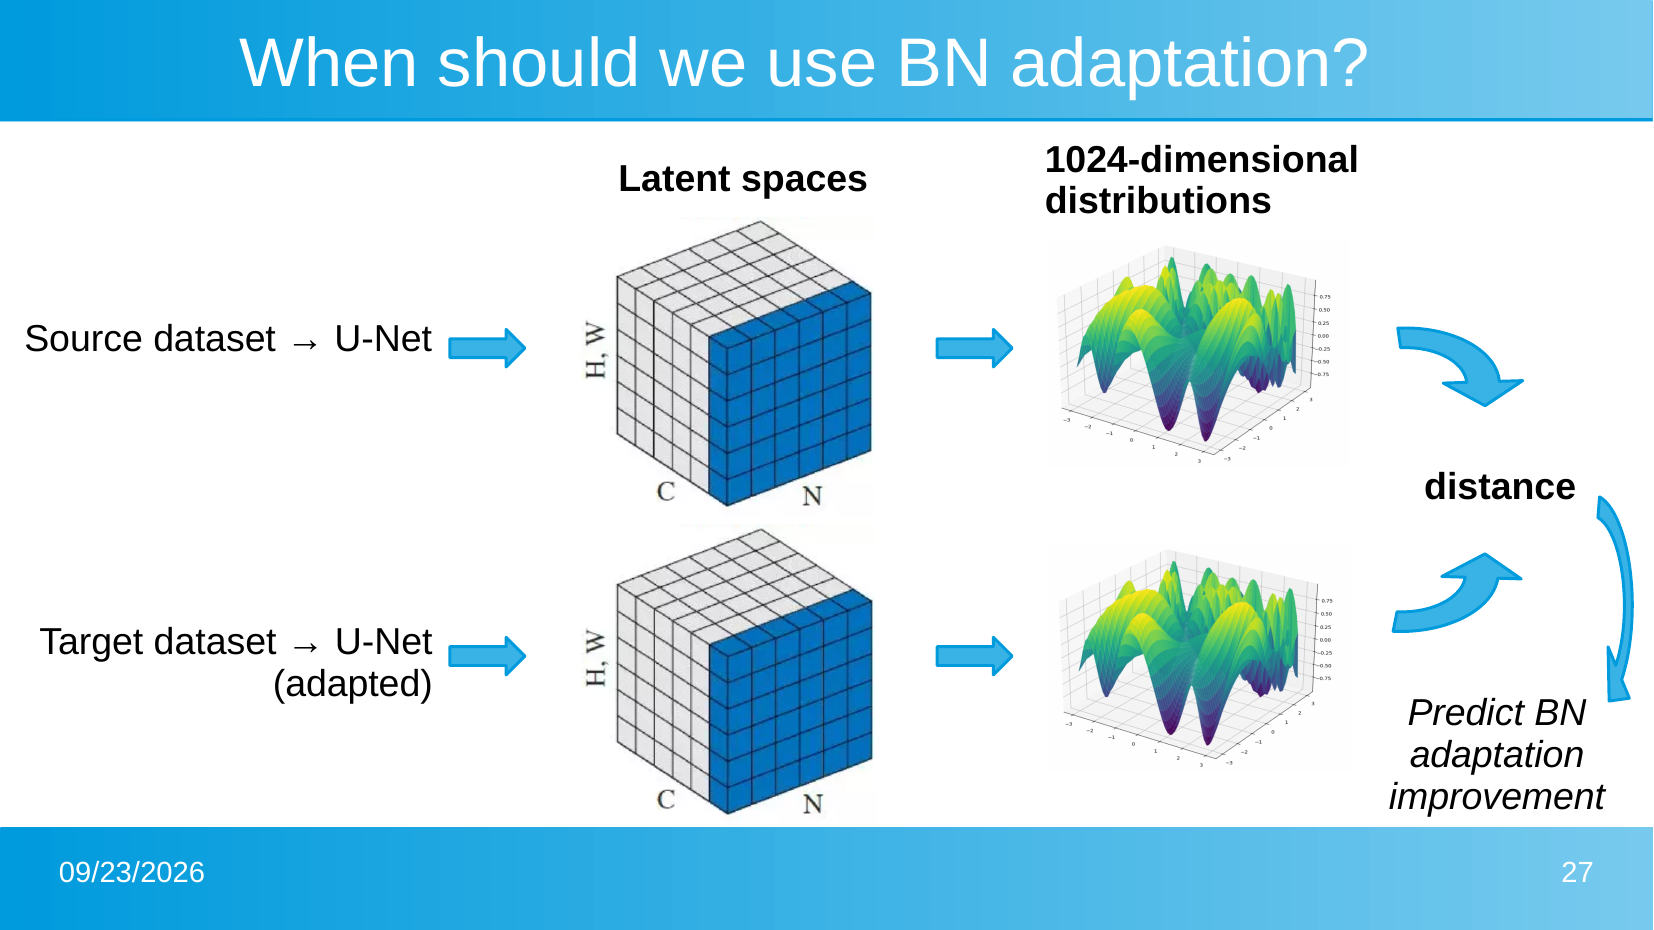

# When should we use BN adaptation?
1024-dimensional distributions
Latent spaces
Source dataset → U-Net
distance
Target dataset → U-Net
(adapted)
Predict BN adaptation improvement
27